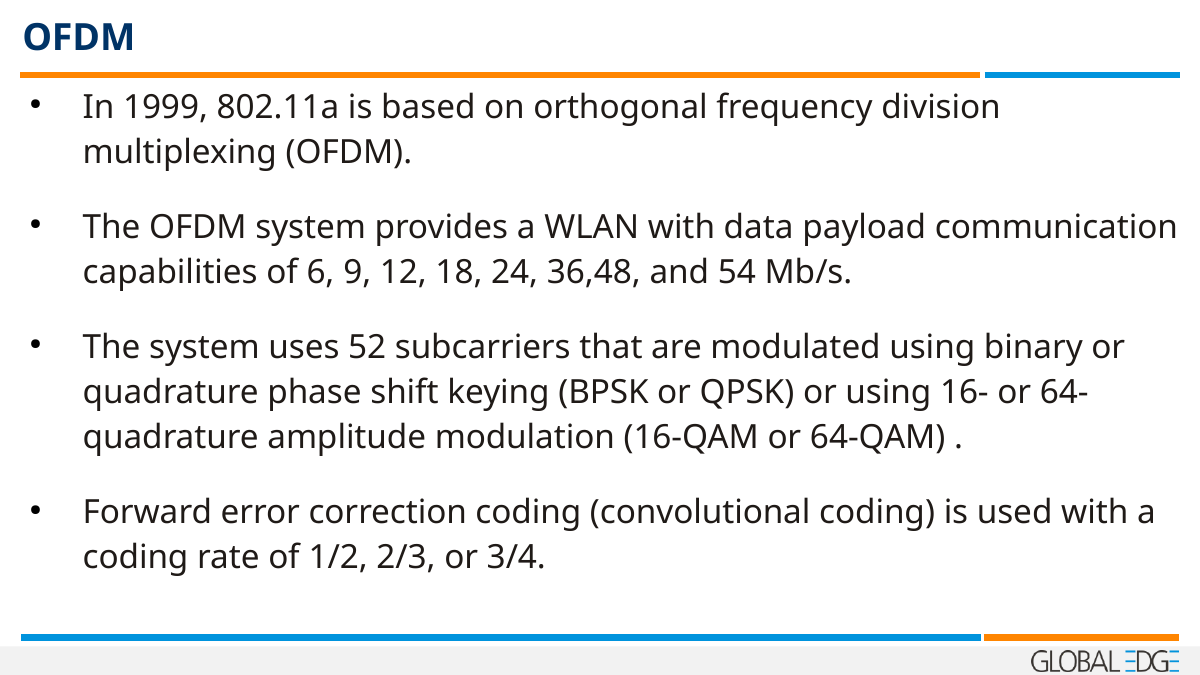

# OFDM
In 1999, 802.11a is based on orthogonal frequency division multiplexing (OFDM).
The OFDM system provides a WLAN with data payload communication capabilities of 6, 9, 12, 18, 24, 36,48, and 54 Mb/s.
The system uses 52 subcarriers that are modulated using binary or quadrature phase shift keying (BPSK or QPSK) or using 16- or 64-quadrature amplitude modulation (16-QAM or 64-QAM) .
Forward error correction coding (convolutional coding) is used with a coding rate of 1/2, 2/3, or 3/4.